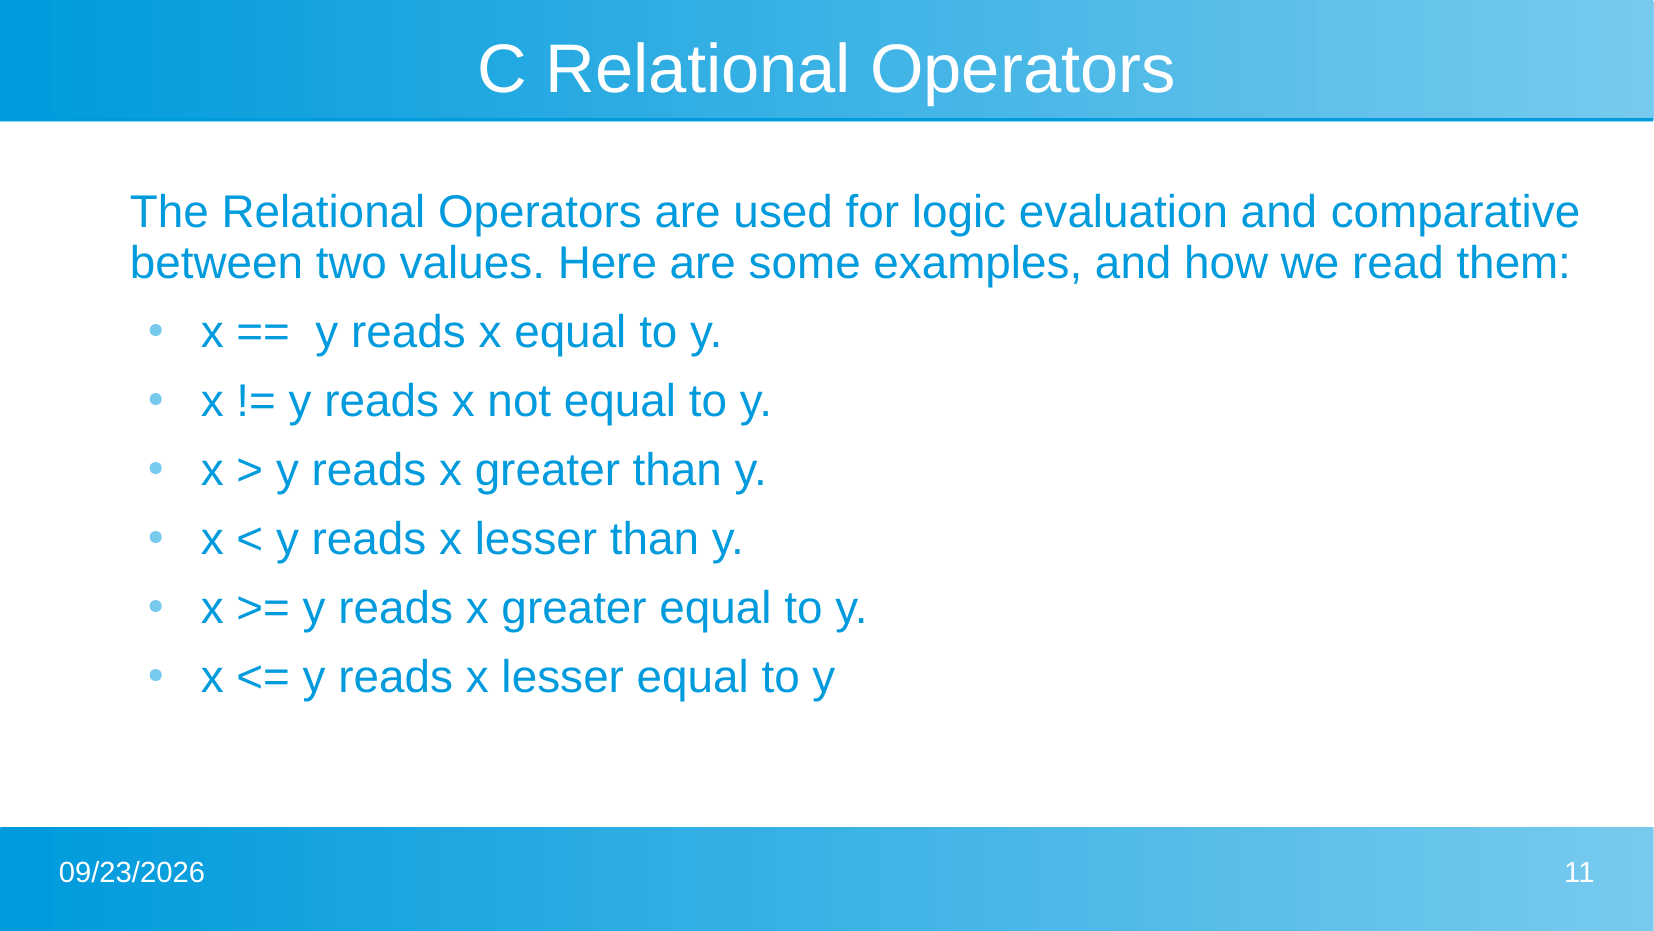

C Relational Operators
# The Relational Operators are used for logic evaluation and comparative between two values. Here are some examples, and how we read them:
x == y reads x equal to y.
x != y reads x not equal to y.
x > y reads x greater than y.
x < y reads x lesser than y.
x >= y reads x greater equal to y.
x <= y reads x lesser equal to y
11